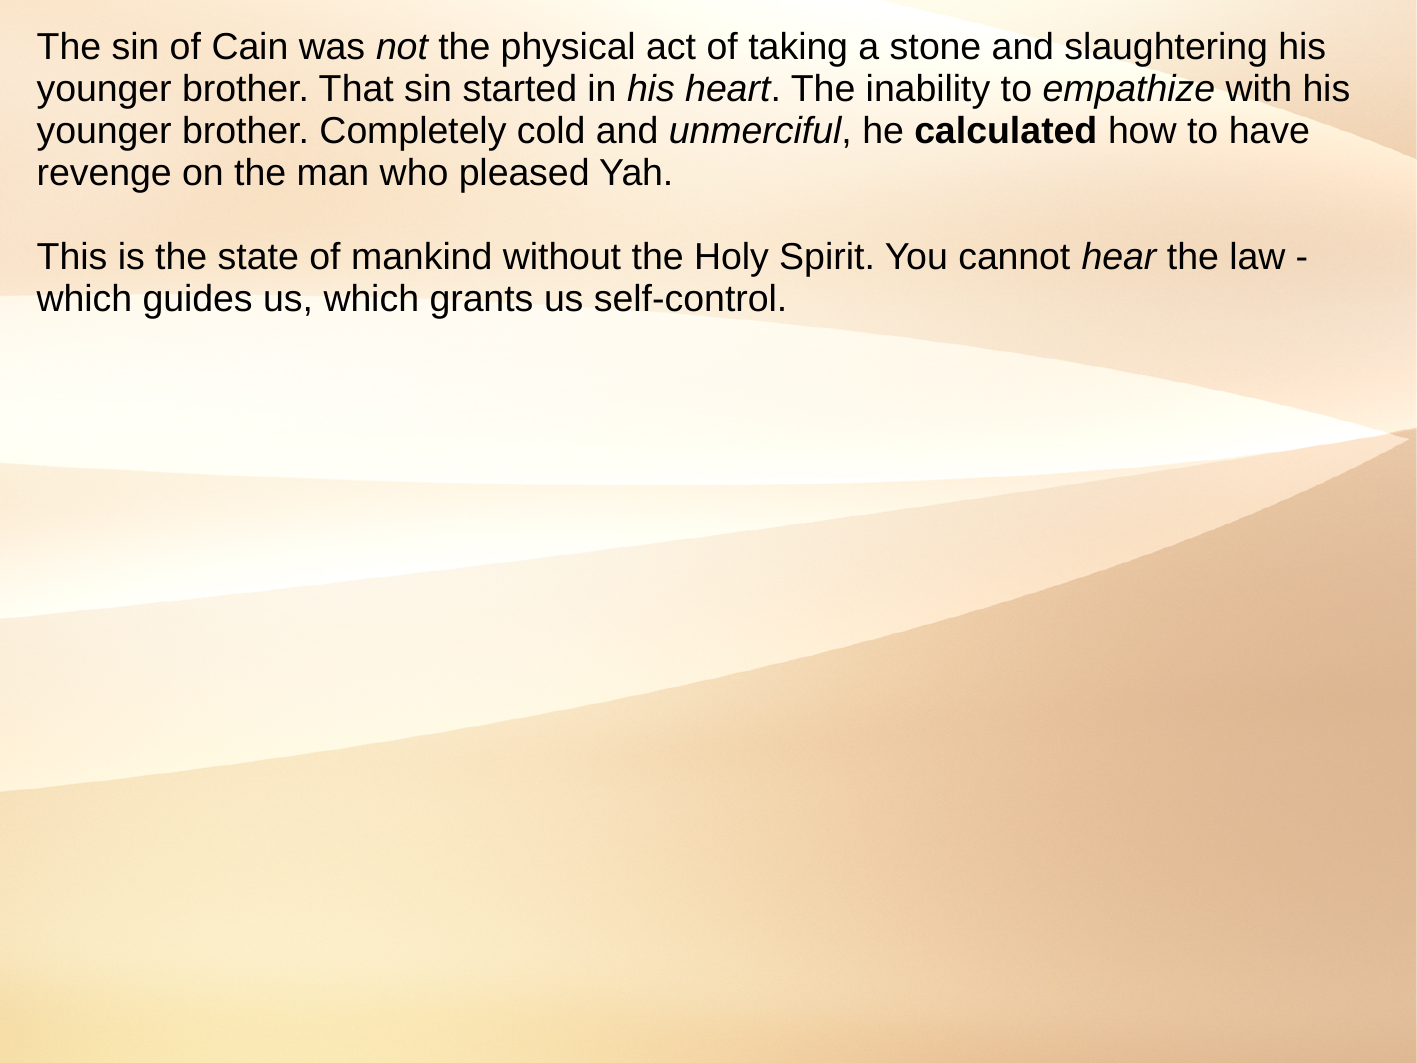

The sin of Cain was not the physical act of taking a stone and slaughtering his younger brother. That sin started in his heart. The inability to empathize with his younger brother. Completely cold and unmerciful, he calculated how to have revenge on the man who pleased Yah.
This is the state of mankind without the Holy Spirit. You cannot hear the law - which guides us, which grants us self-control.